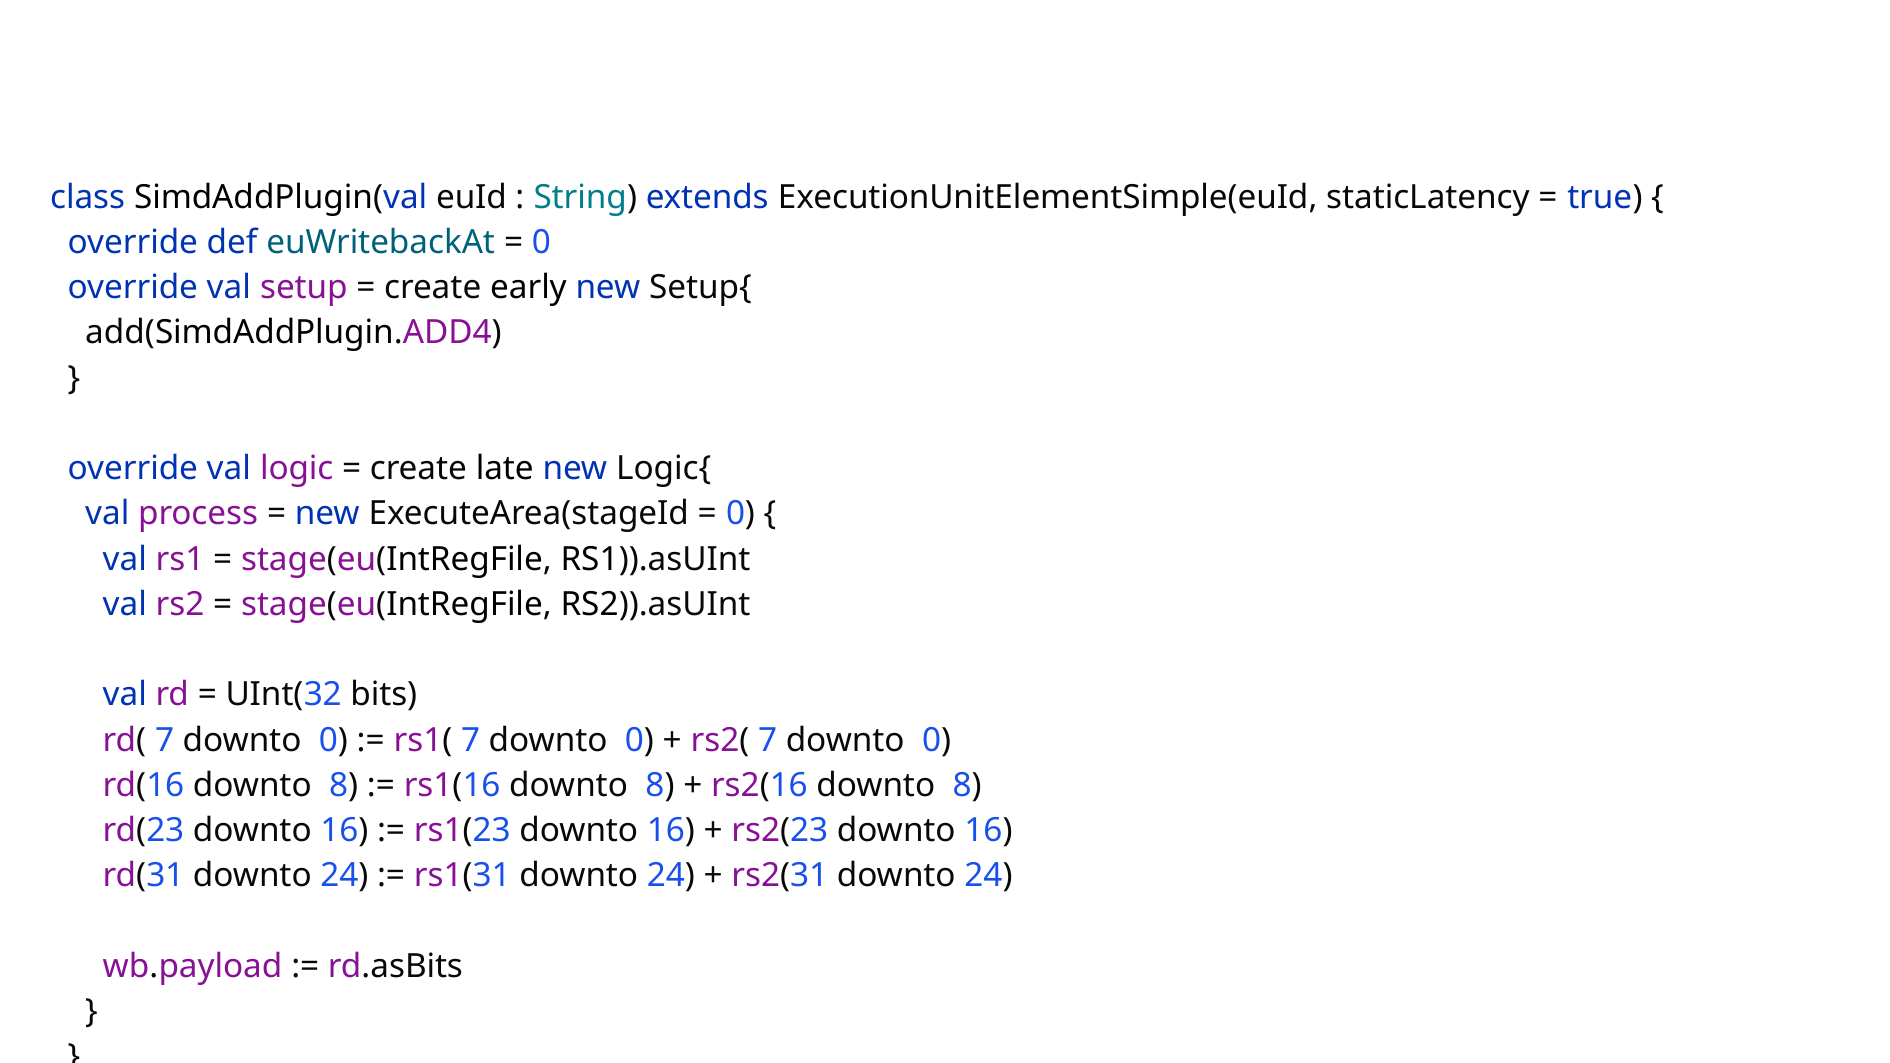

class SimdAddPlugin(val euId : String) extends ExecutionUnitElementSimple(euId, staticLatency = true) {
 override def euWritebackAt = 0
 override val setup = create early new Setup{
 add(SimdAddPlugin.ADD4)
 }
 override val logic = create late new Logic{
 val process = new ExecuteArea(stageId = 0) {
 val rs1 = stage(eu(IntRegFile, RS1)).asUInt
 val rs2 = stage(eu(IntRegFile, RS2)).asUInt
 val rd = UInt(32 bits)
 rd( 7 downto 0) := rs1( 7 downto 0) + rs2( 7 downto 0)
 rd(16 downto 8) := rs1(16 downto 8) + rs2(16 downto 8)
 rd(23 downto 16) := rs1(23 downto 16) + rs2(23 downto 16)
 rd(31 downto 24) := rs1(31 downto 24) + rs2(31 downto 24)
 wb.payload := rd.asBits
 }
 }
}